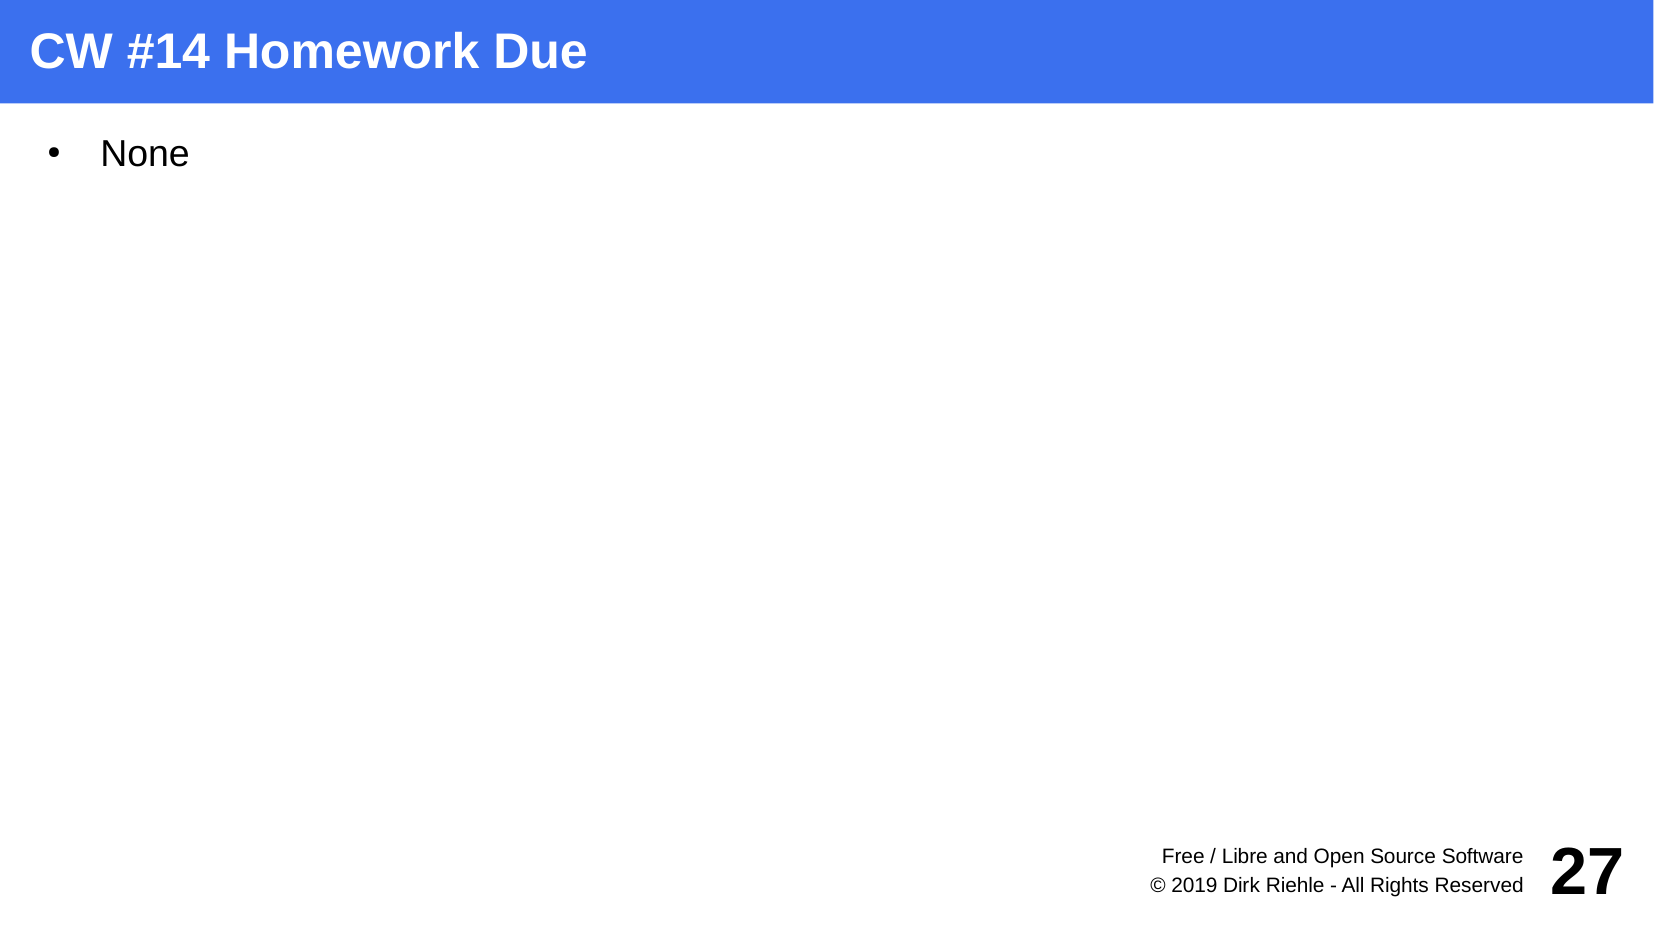

# CW #14 Homework Due
None
Free / Libre and Open Source Software
27
© 2019 Dirk Riehle - All Rights Reserved